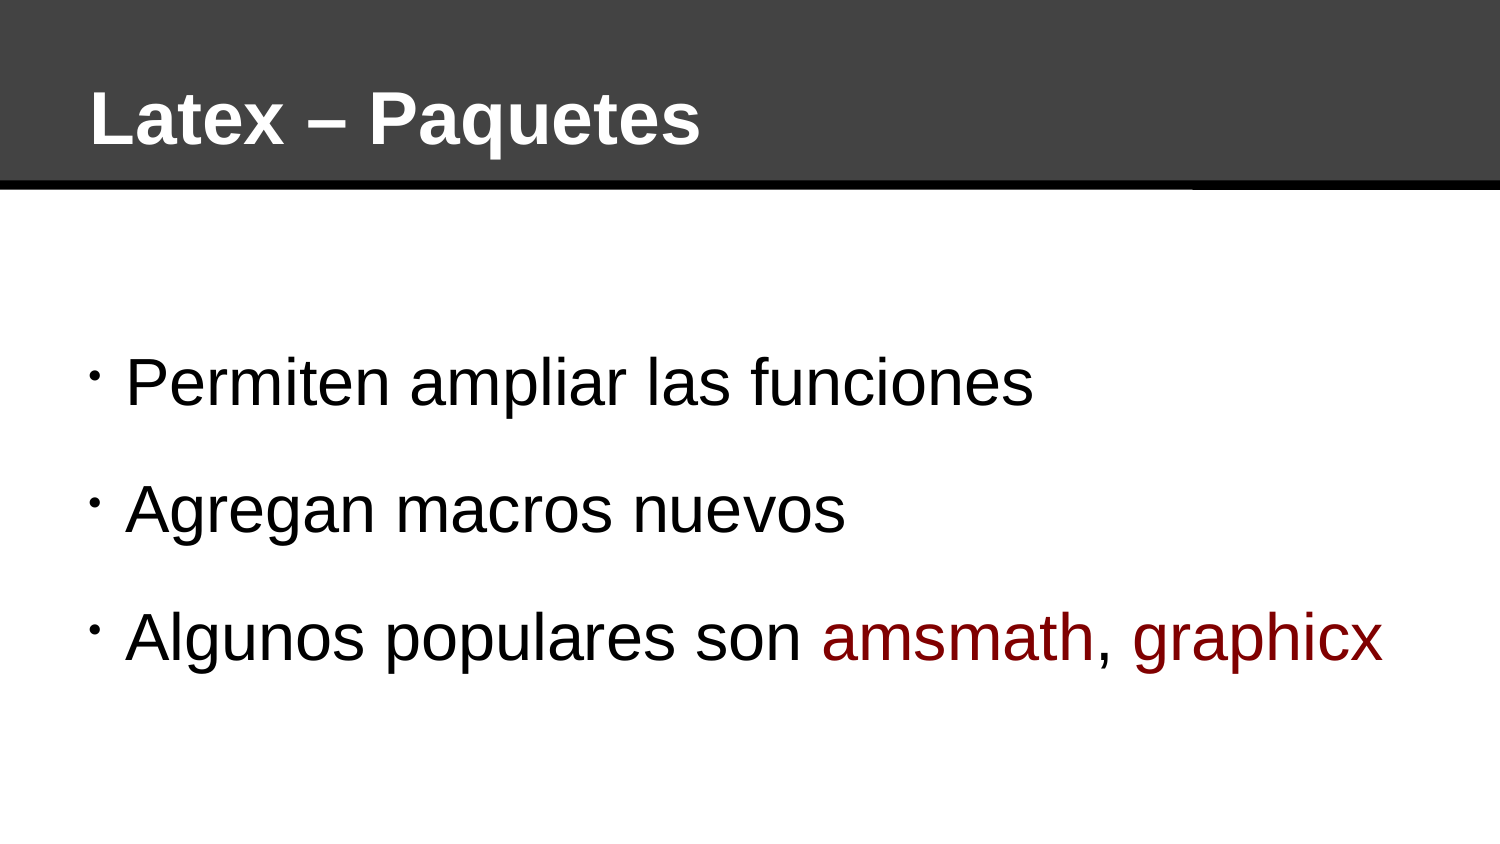

Latex – Paquetes
Permiten ampliar las funciones
Agregan macros nuevos
Algunos populares son amsmath, graphicx